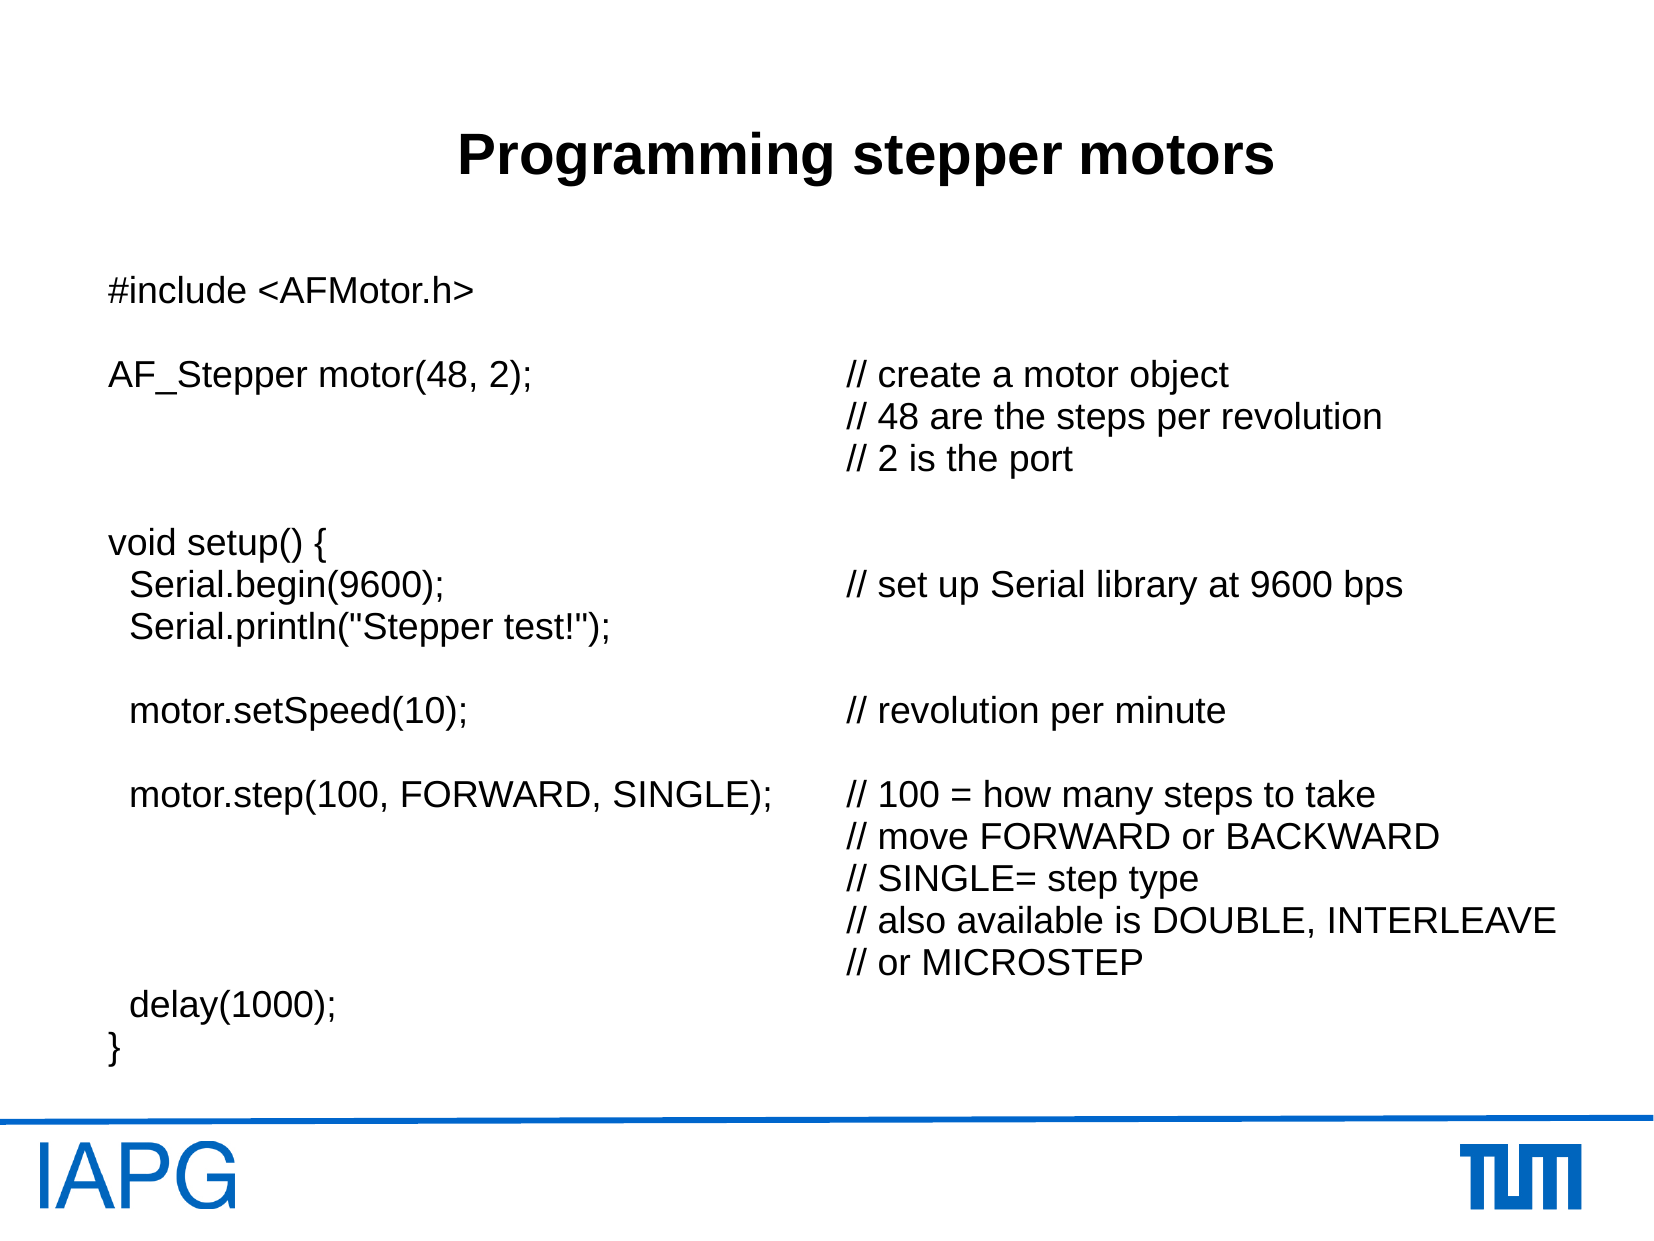

Programming stepper motors
#include <AFMotor.h>
AF_Stepper motor(48, 2); 		// create a motor object
 								// 48 are the steps per revolution
										// 2 is the port
void setup() {
 Serial.begin(9600); 				// set up Serial library at 9600 bps
 Serial.println("Stepper test!");
 motor.setSpeed(10); 					// revolution per minute
 motor.step(100, FORWARD, SINGLE);	// 100 = how many steps to take
										// move FORWARD or BACKWARD
										// SINGLE= step type
										// also available is DOUBLE, INTERLEAVE
										// or MICROSTEP
 delay(1000);
}